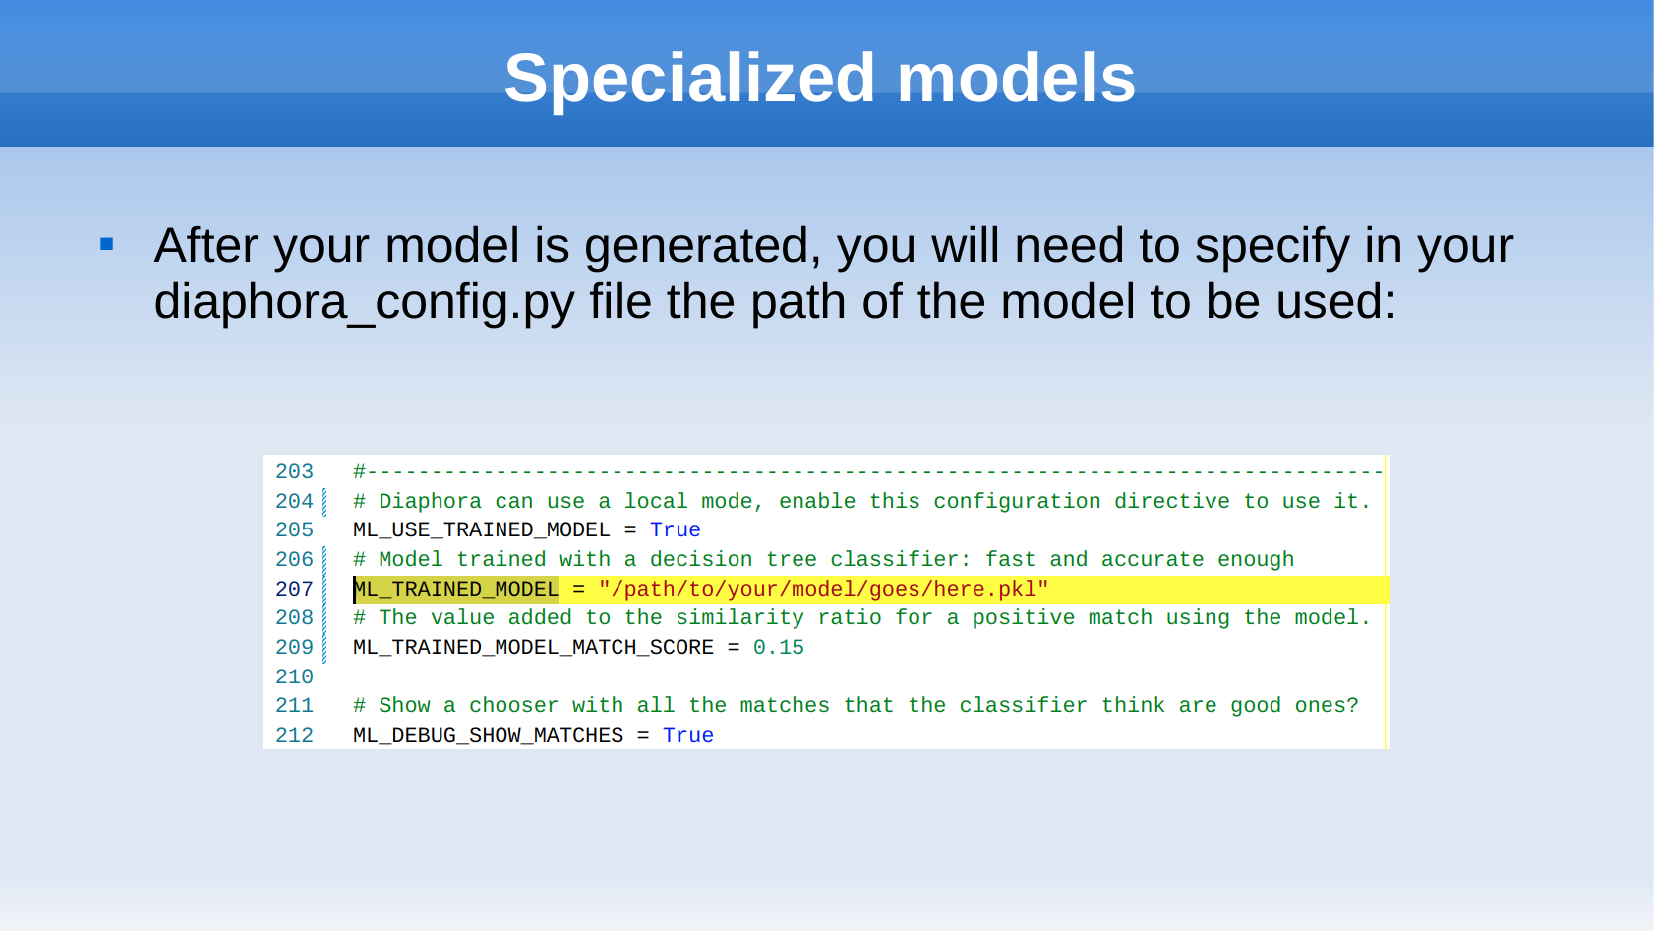

# Specialized models
After your model is generated, you will need to specify in your diaphora_config.py file the path of the model to be used: